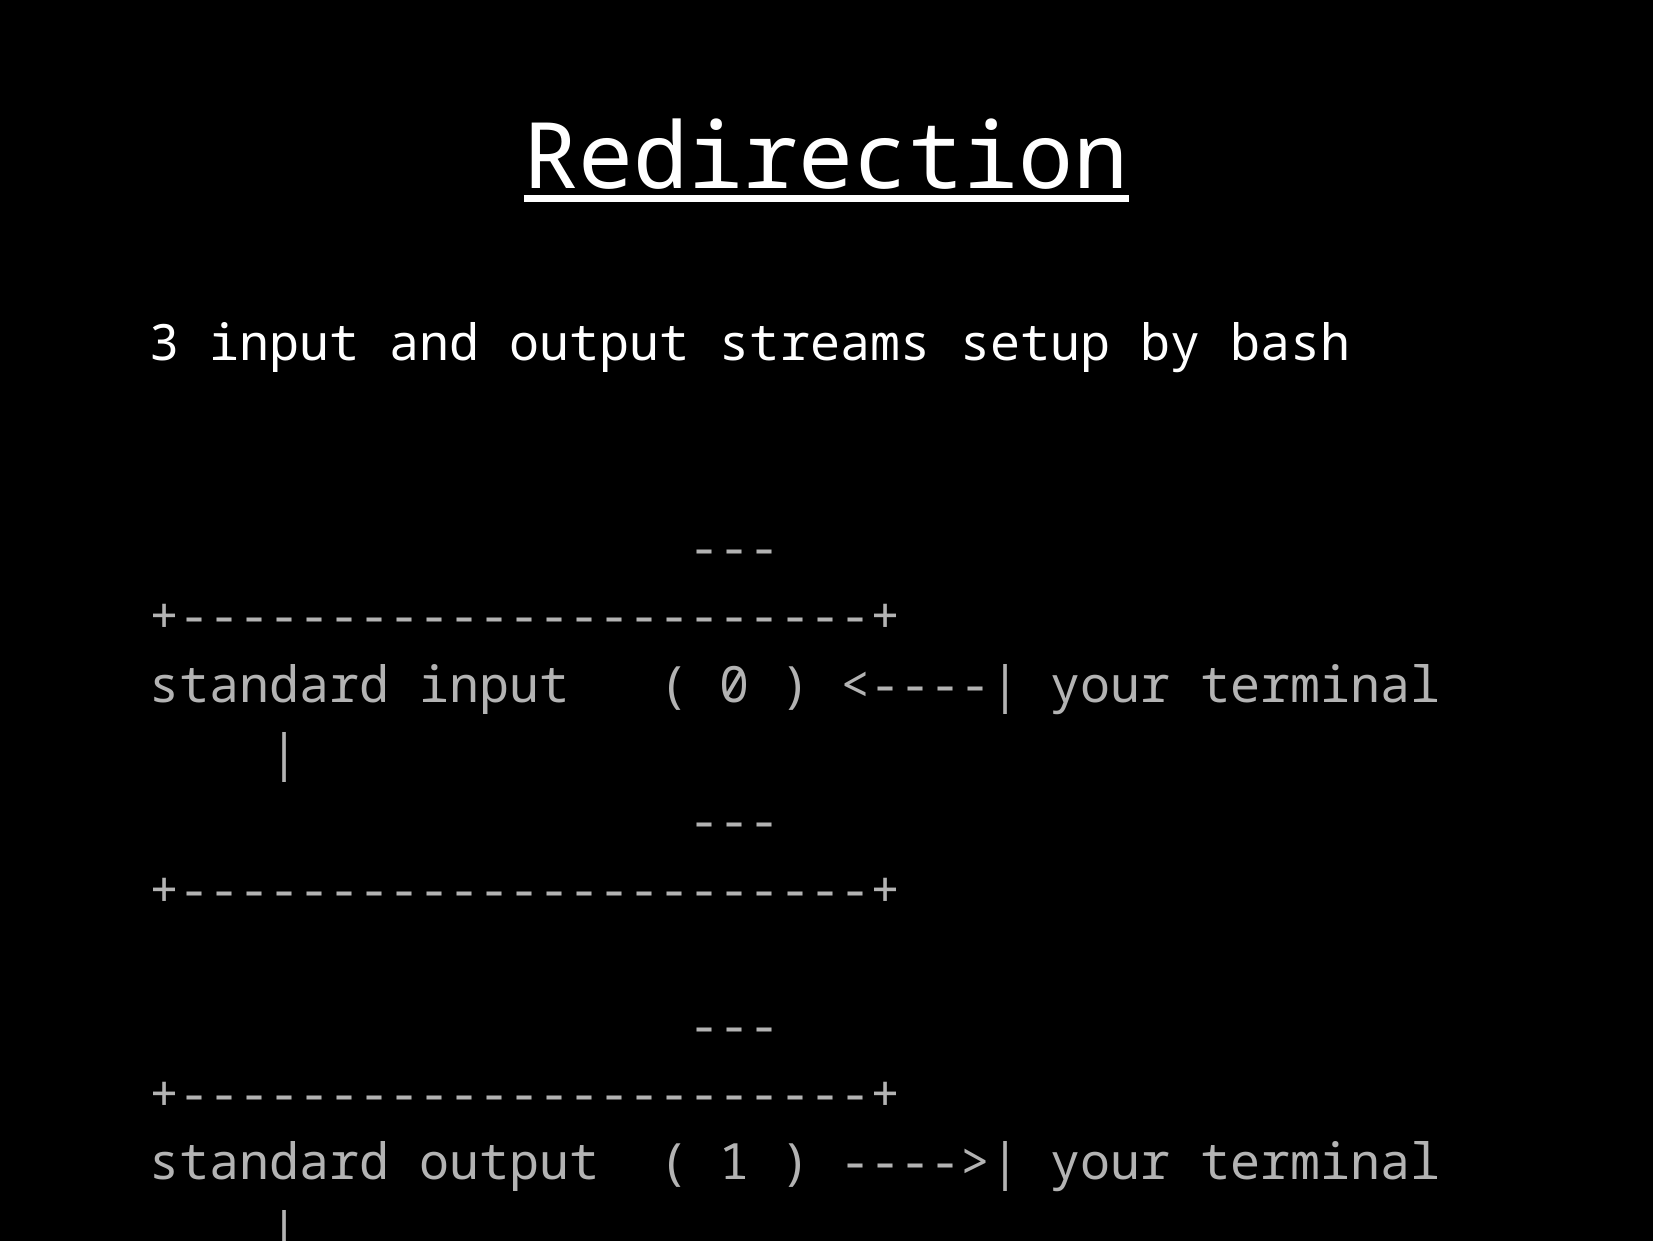

# Redirection
3 input and output streams setup by bash
 --- +-----------------------+
standard input ( 0 ) <----| your terminal |
 --- +-----------------------+
 --- +-----------------------+
standard output ( 1 ) ---->| your terminal |
 --- +-----------------------+
 --- +-----------------------+
standard error ( 2 ) ---->| your terminal |
 --- +-----------------------+